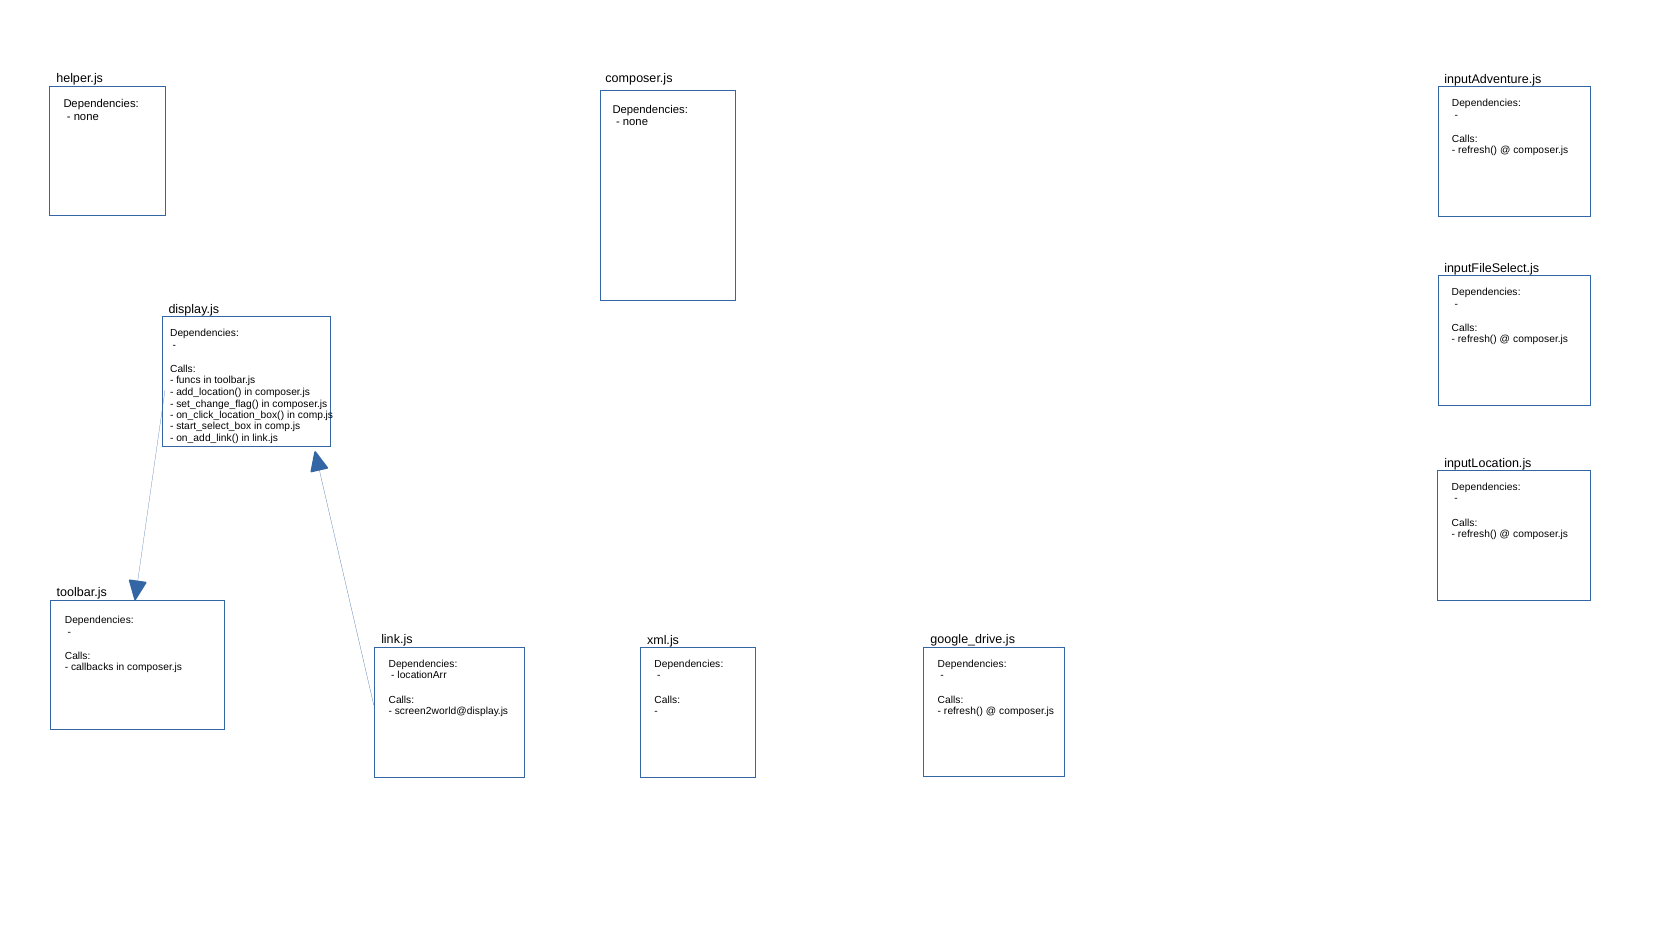

composer.js
helper.js
inputAdventure.js
Dependencies:
 - none
Dependencies:
 -
Calls:
- refresh() @ composer.js
Dependencies:
 - none
inputFileSelect.js
Dependencies:
 -
Calls:
- refresh() @ composer.js
display.js
Dependencies:
 -
Calls:
- funcs in toolbar.js
- add_location() in composer.js
- set_change_flag() in composer.js
- on_click_location_box() in comp.js
- start_select_box in comp.js
- on_add_link() in link.js
inputLocation.js
Dependencies:
 -
Calls:
- refresh() @ composer.js
toolbar.js
Dependencies:
 -
Calls:
- callbacks in composer.js
google_drive.js
link.js
xml.js
Dependencies:
 -
Calls:
- refresh() @ composer.js
Dependencies:
 - locationArr
Calls:
- screen2world@display.js
Dependencies:
 -
Calls:
-